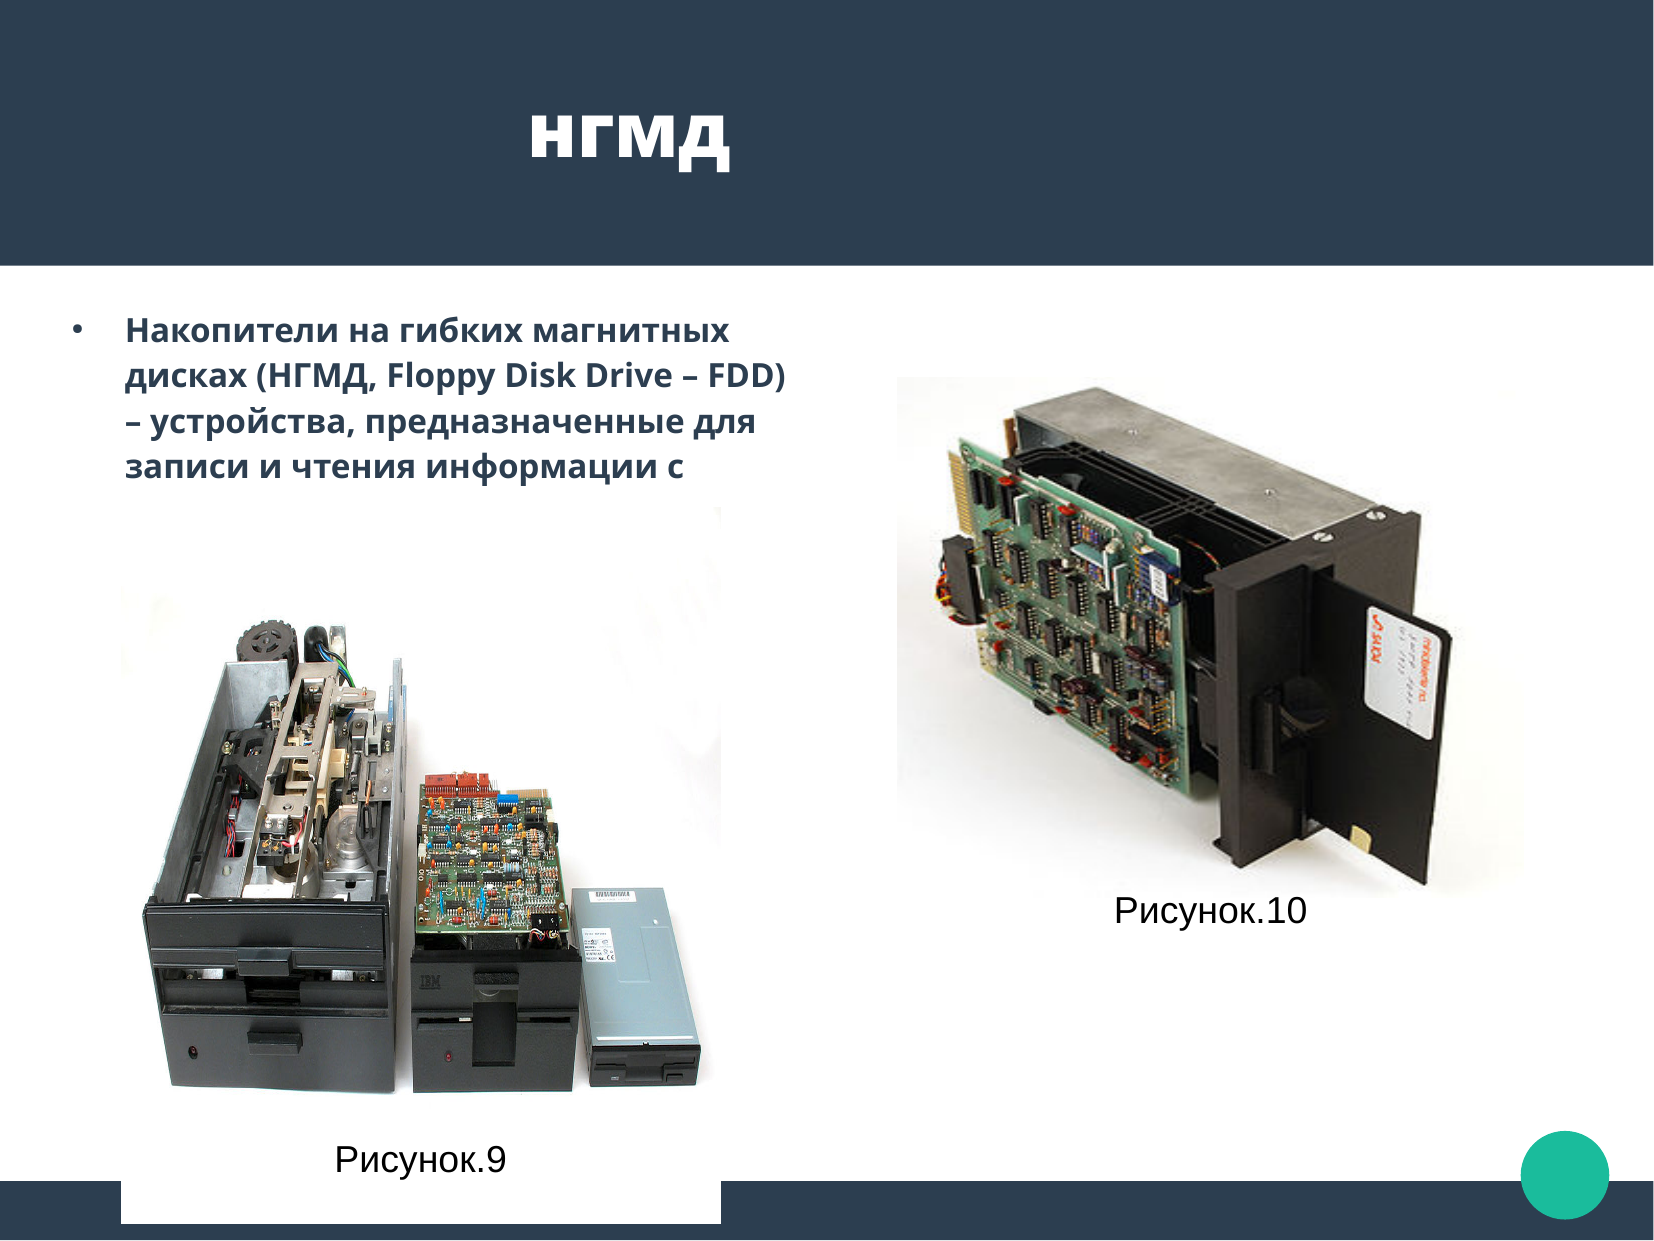

# нгмд
Накопители на гибких магнитных дисках (НГМД, Floppy Disk Drive – FDD) – устройства, предназначенные для записи и чтения информации с гибких магнитных диск(дискет).
Рисунок.10
Рисунок.9